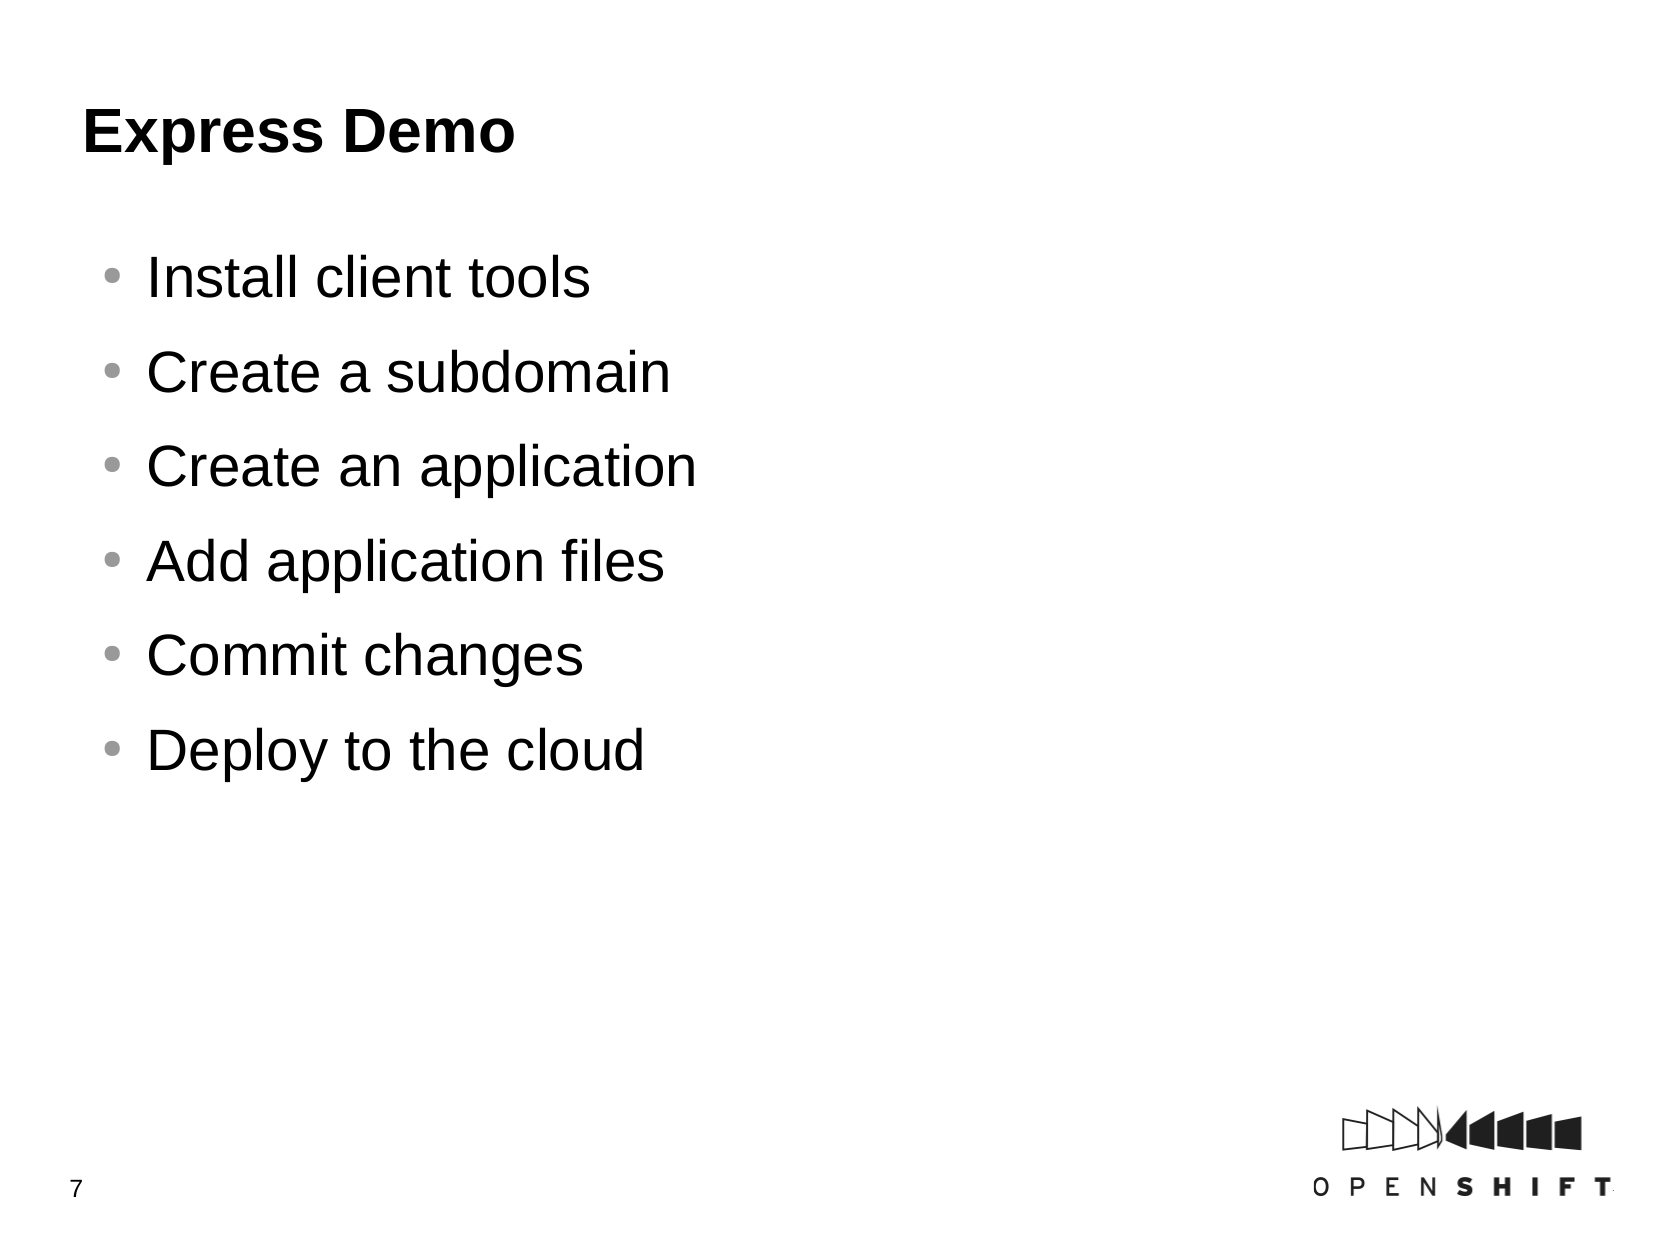

# Express Demo
Install client tools
Create a subdomain
Create an application
Add application files
Commit changes
Deploy to the cloud